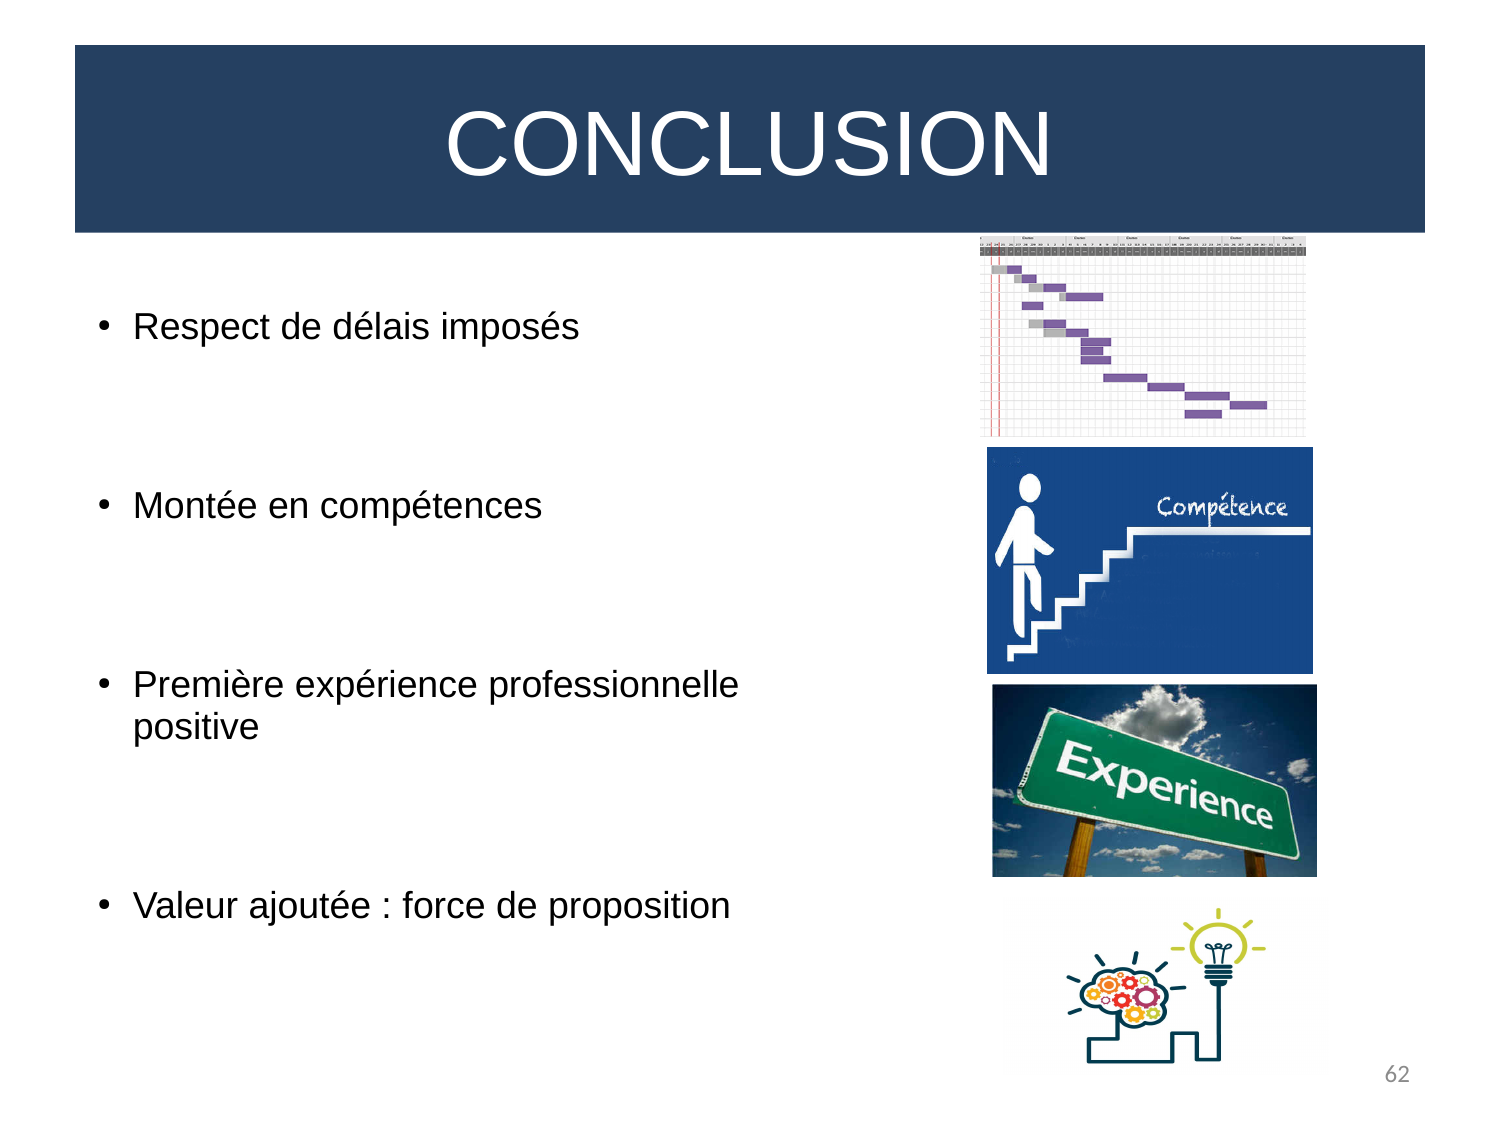

# CONCLUSION
Respect de délais imposés
Montée en compétences
Première expérience professionnelle positive
Valeur ajoutée : force de proposition
Soutenance Concepteur Développeur d'Application - David Saoud - 26/11/2020
62